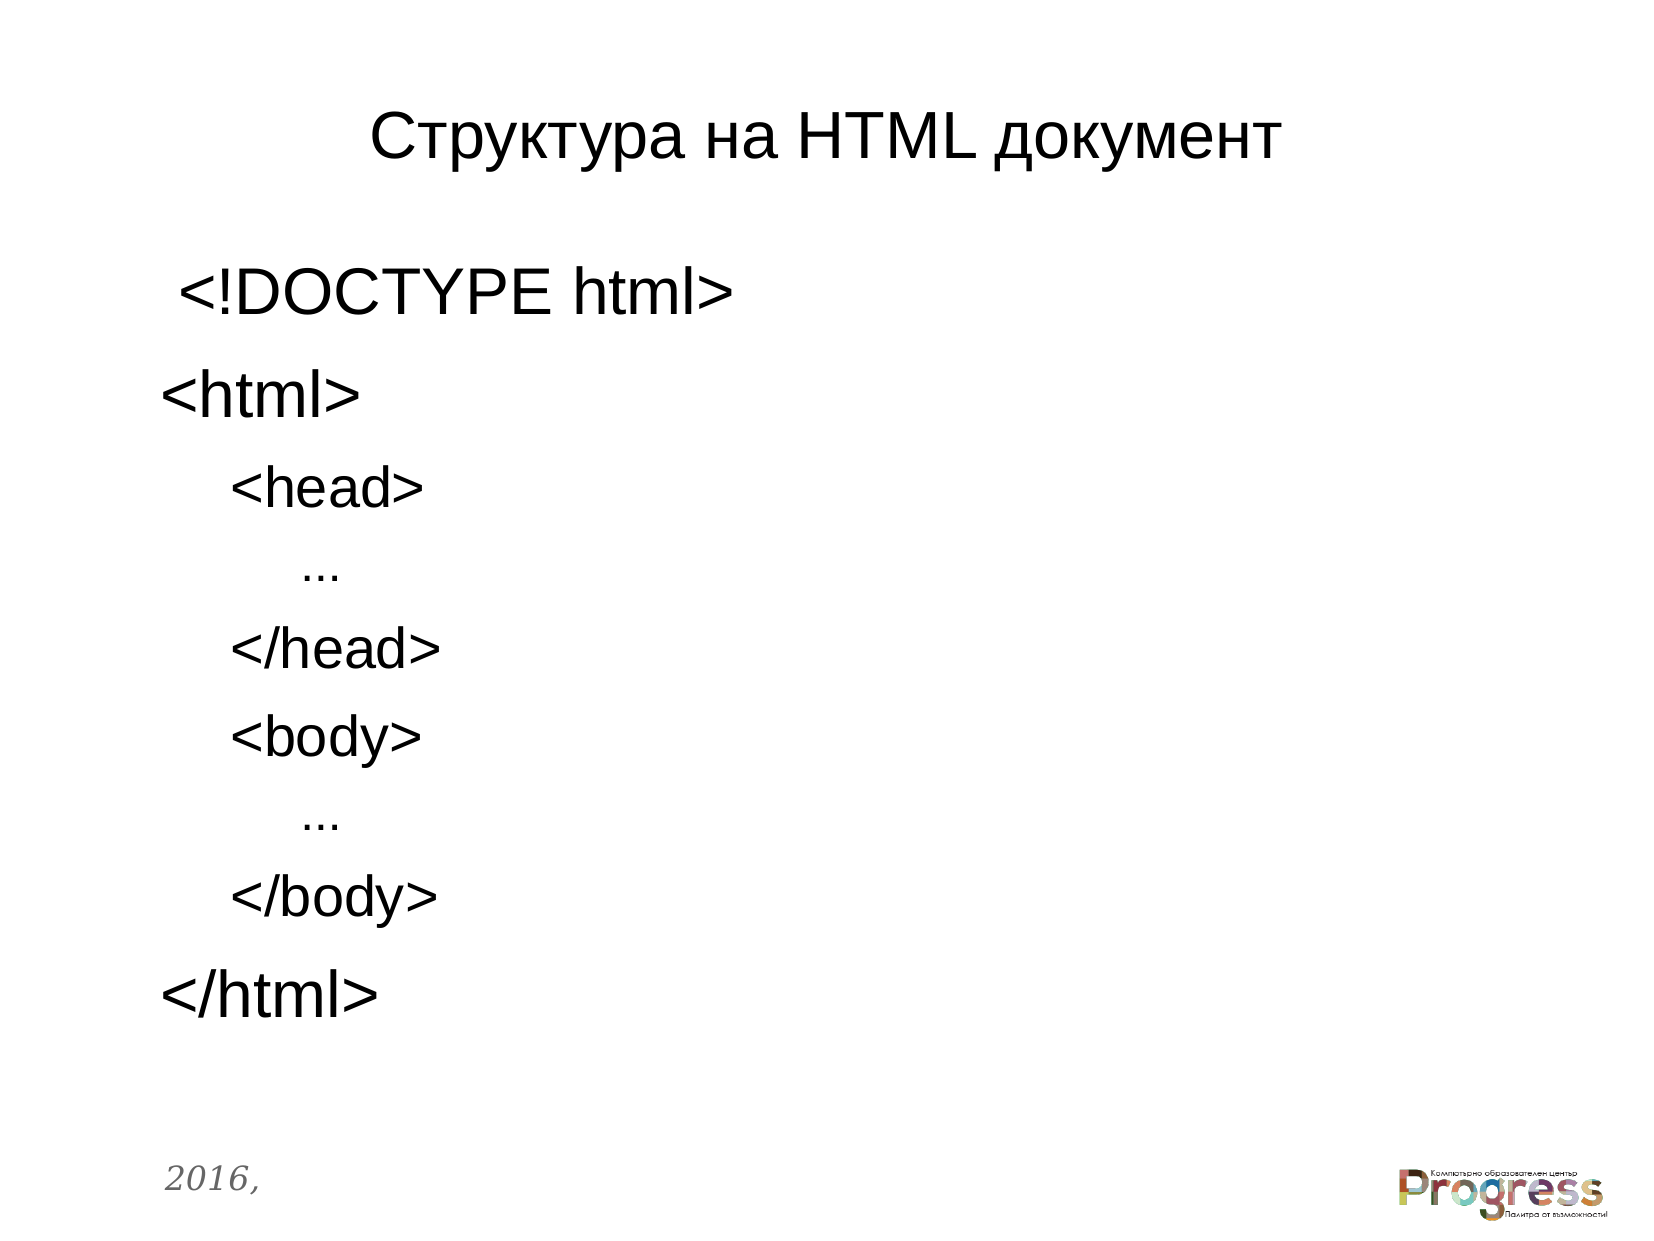

# Структура на HTML документ
 <!DOCTYPE html>
<html>
<head>
...
</head>
<body>
...
</body>
</html>
2016,